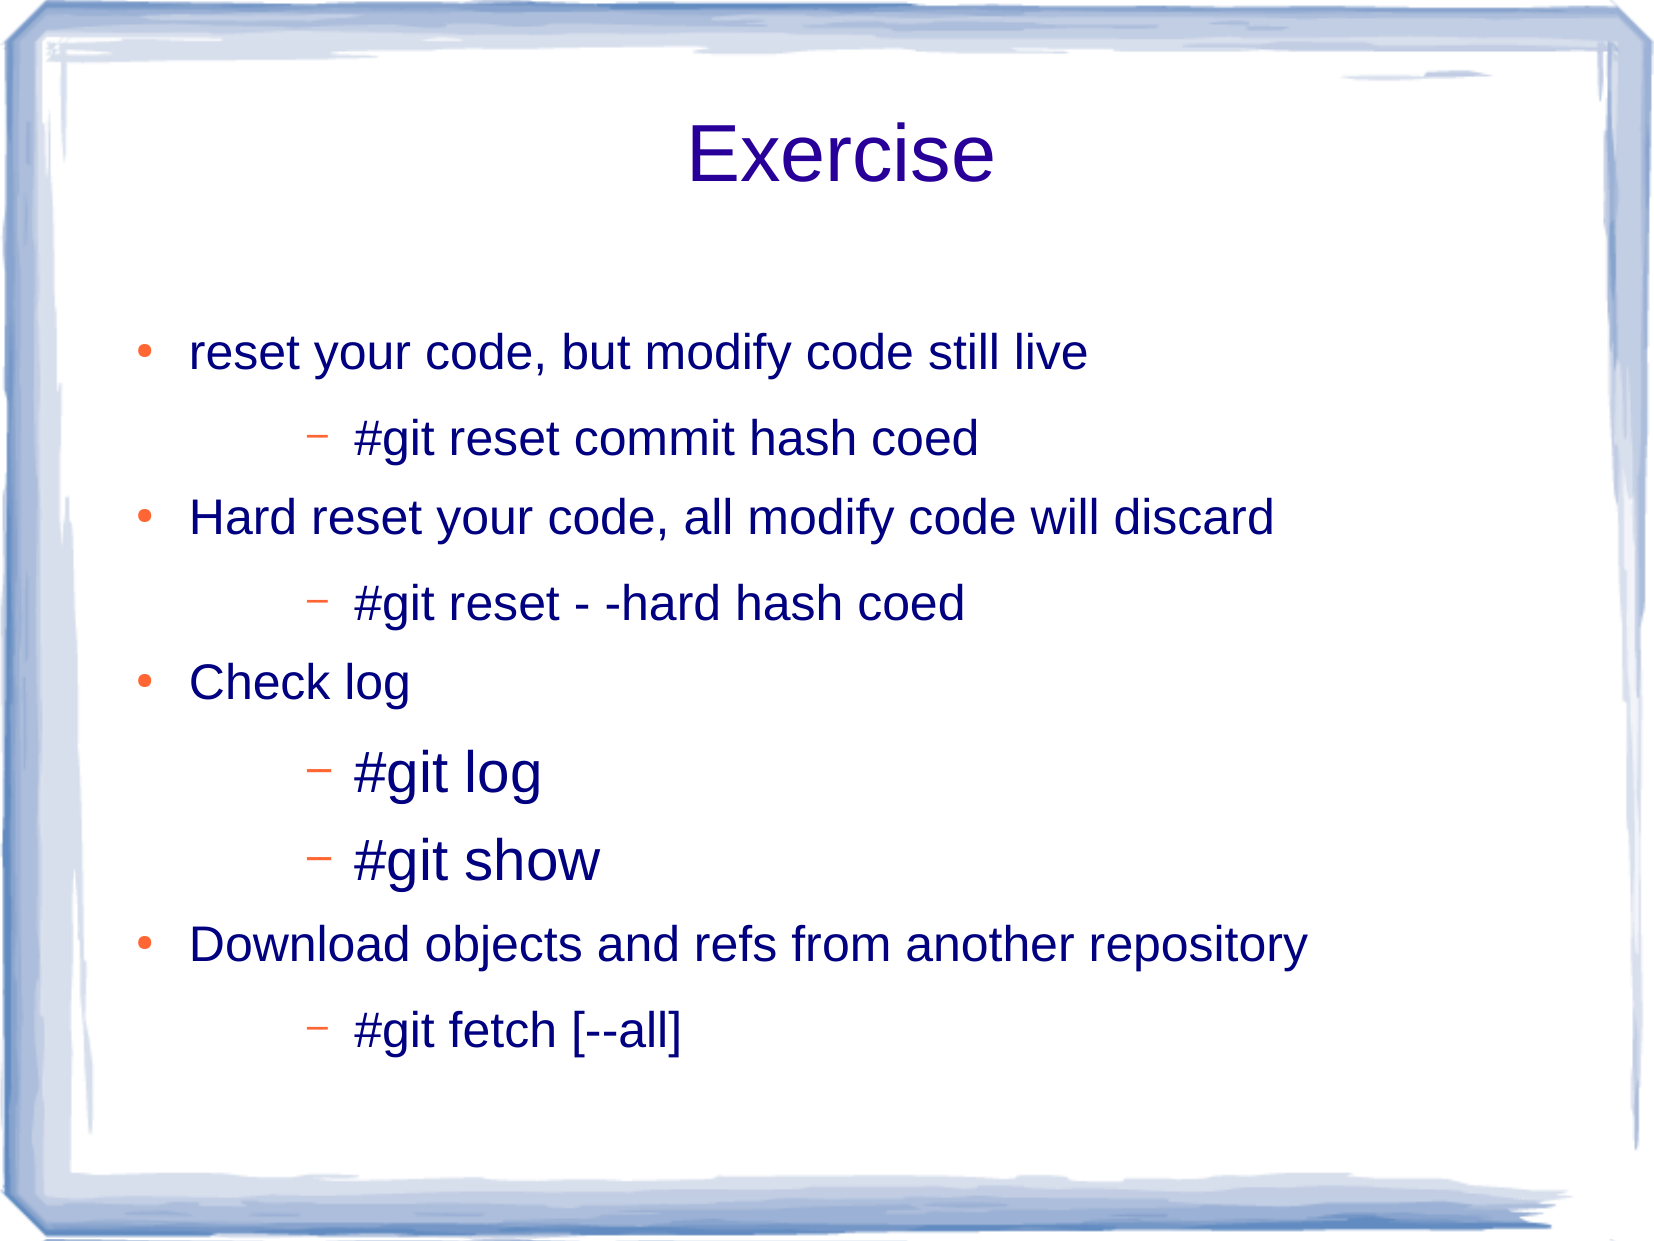

# Exercise
reset your code, but modify code still live
#git reset commit hash coed
Hard reset your code, all modify code will discard
#git reset - -hard hash coed
Check log
#git log
#git show
Download objects and refs from another repository
#git fetch [--all]